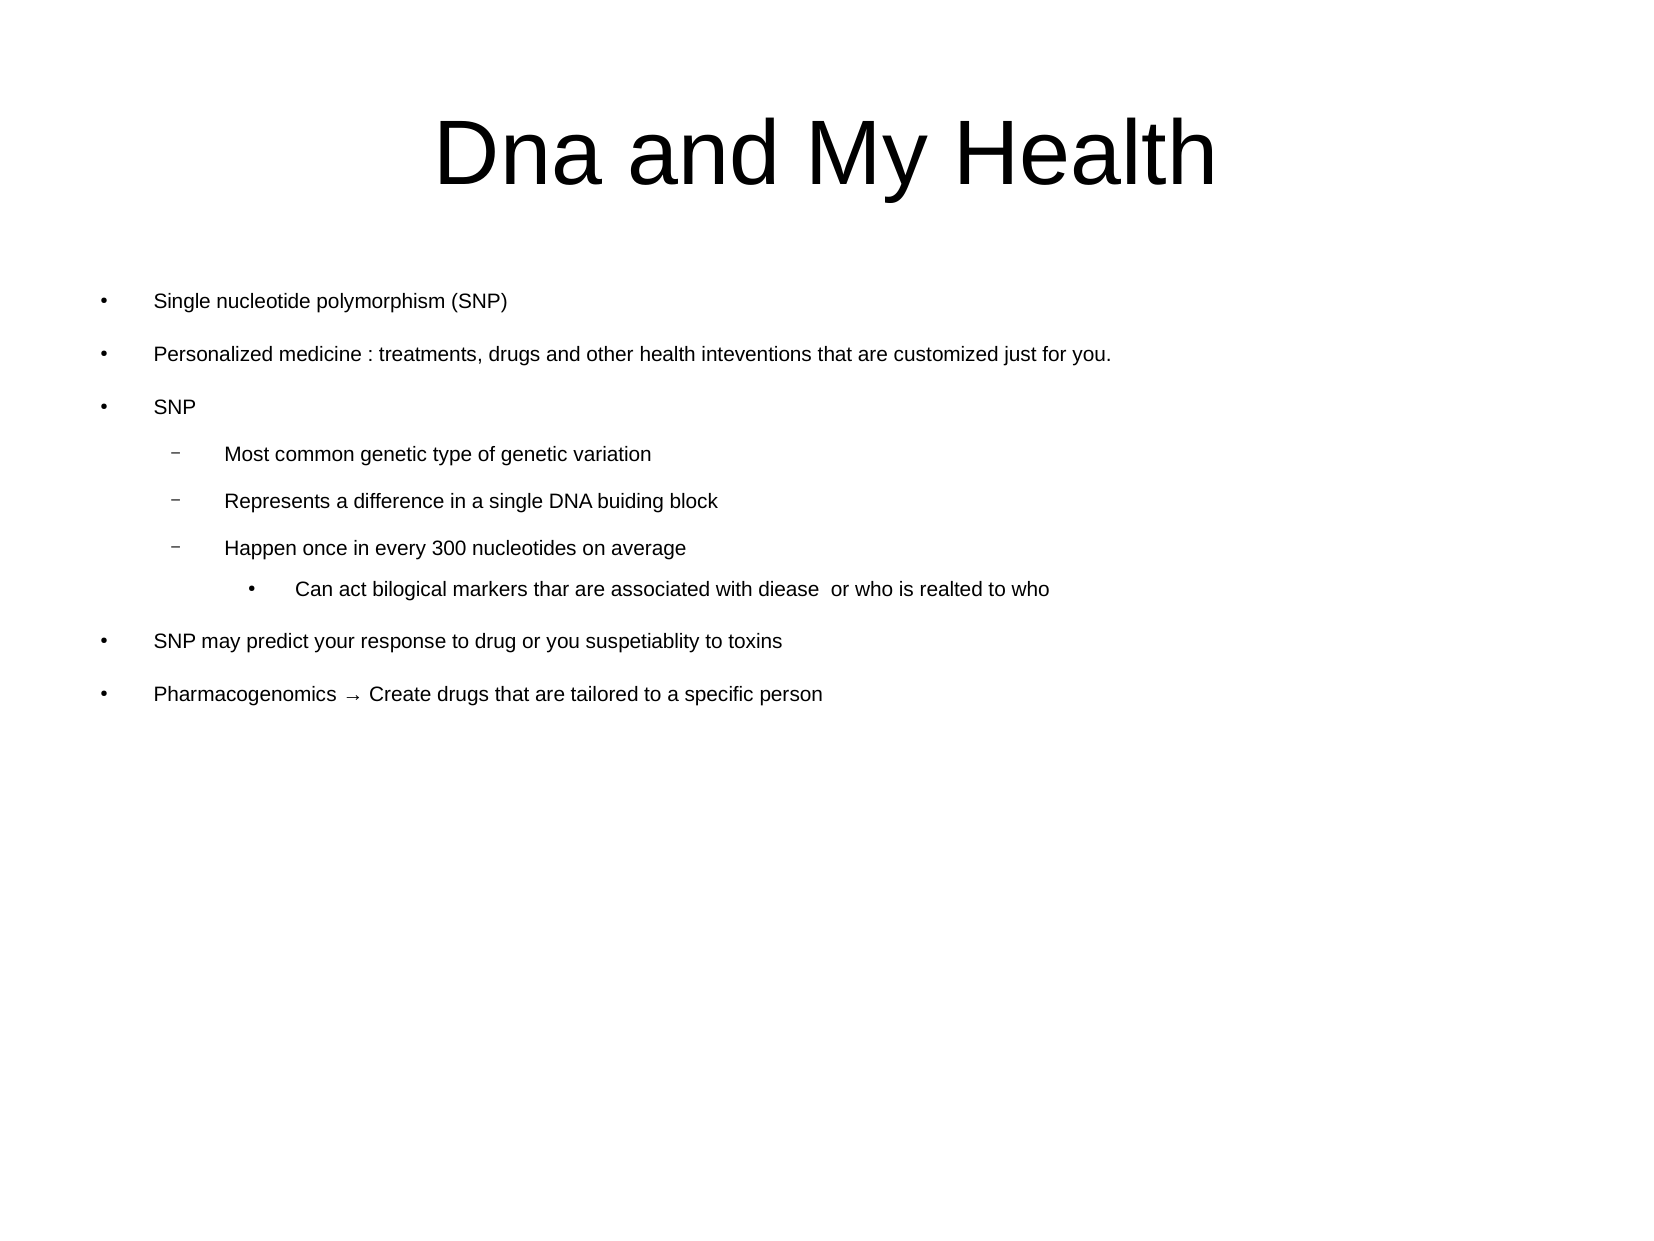

# Dna and My Health
Single nucleotide polymorphism (SNP)
Personalized medicine : treatments, drugs and other health inteventions that are customized just for you.
SNP
Most common genetic type of genetic variation
Represents a difference in a single DNA buiding block
Happen once in every 300 nucleotides on average
Can act bilogical markers thar are associated with diease or who is realted to who
SNP may predict your response to drug or you suspetiablity to toxins
Pharmacogenomics → Create drugs that are tailored to a specific person